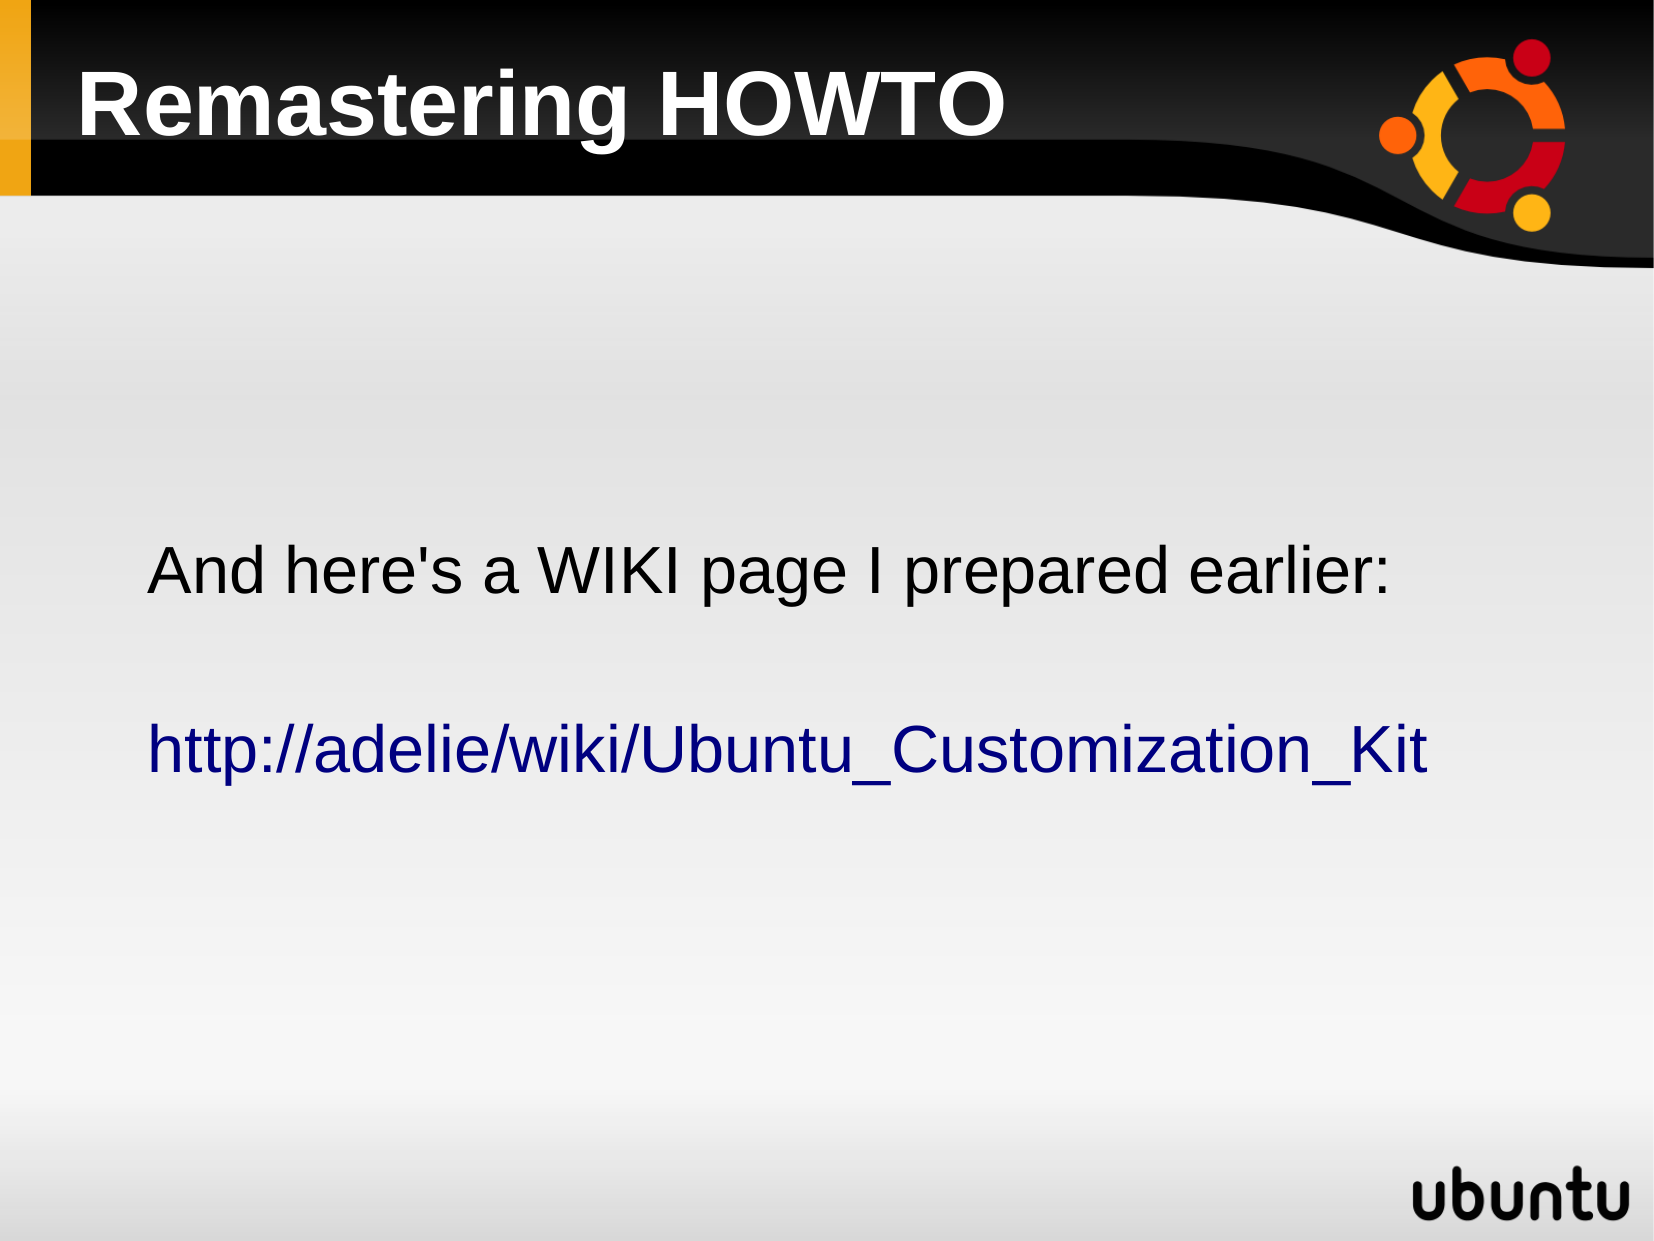

Remastering HOWTO
# And here's a WIKI page I prepared earlier:
 http://adelie/wiki/Ubuntu_Customization_Kit